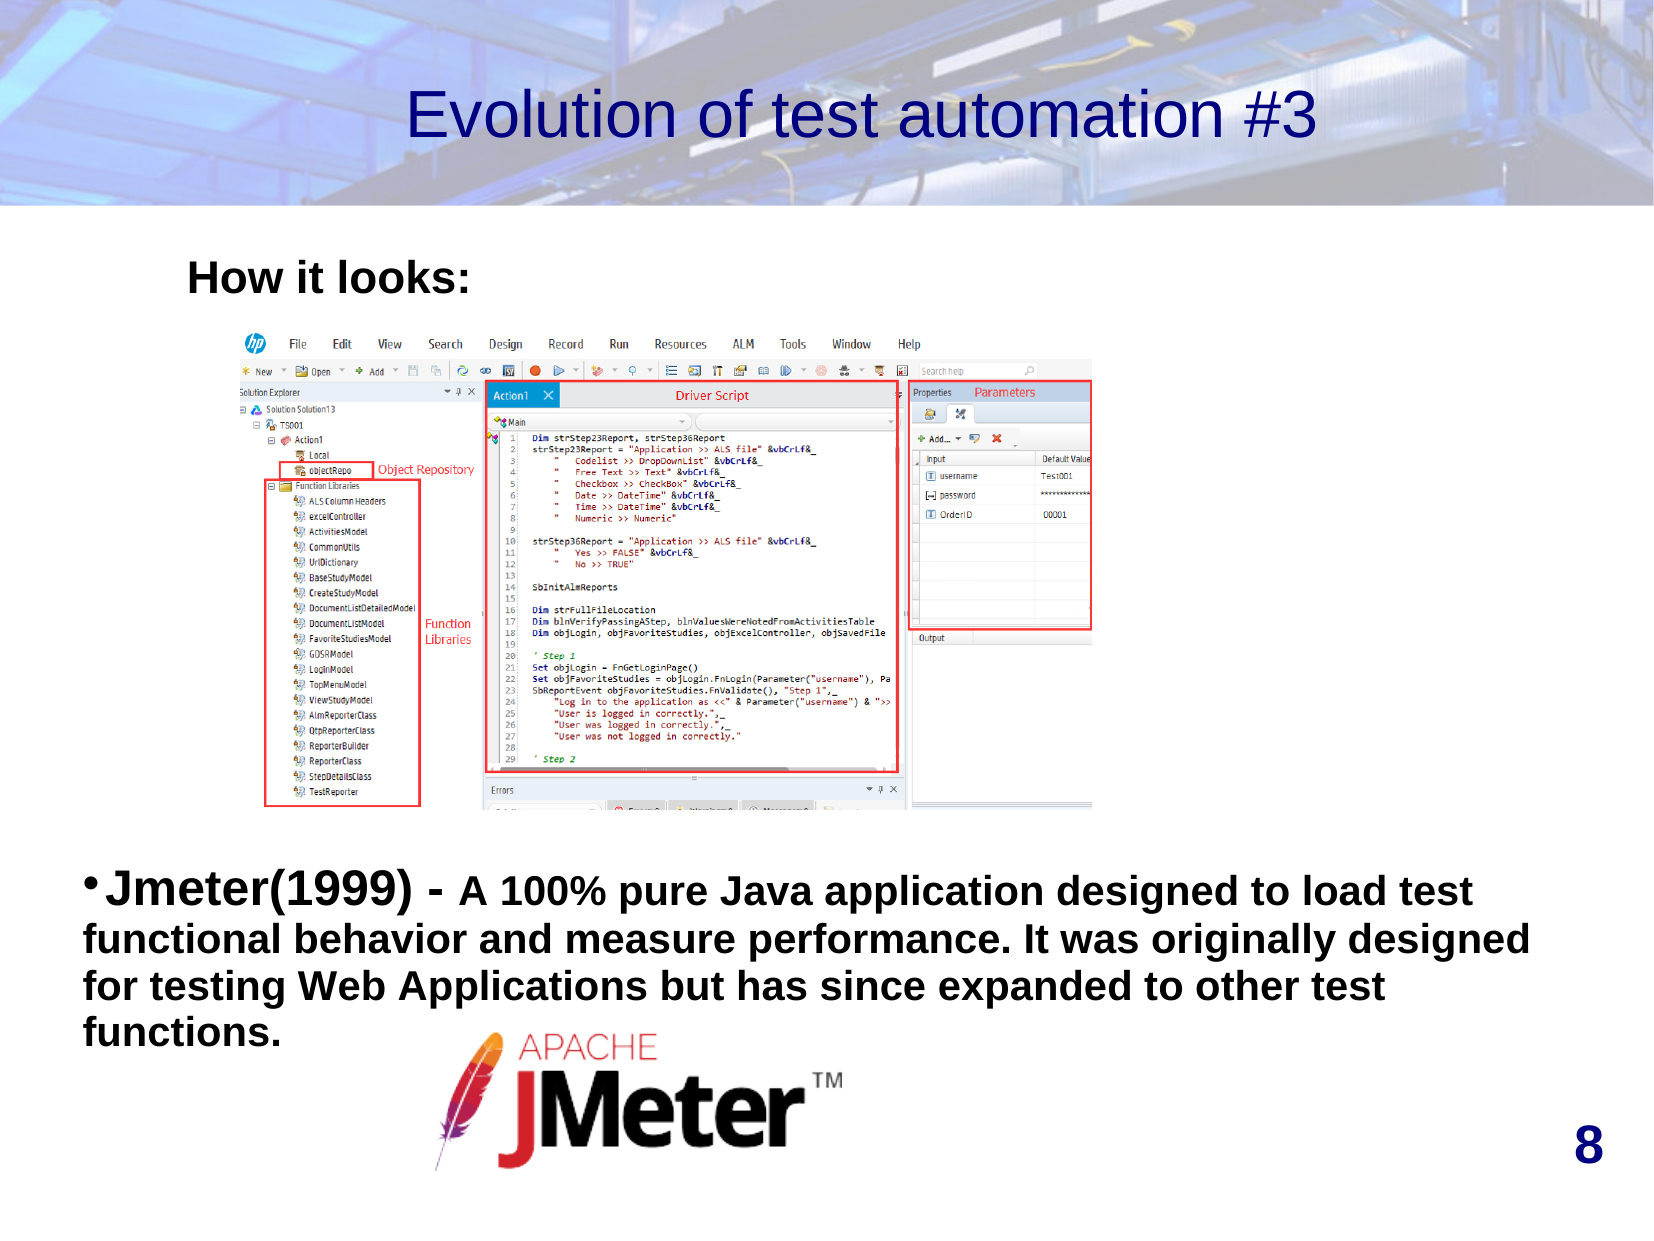

Evolution of test automation #3
# How it looks:
Jmeter(1999) - A 100% pure Java application designed to load test functional behavior and measure performance. It was originally designed for testing Web Applications but has since expanded to other test functions.
8